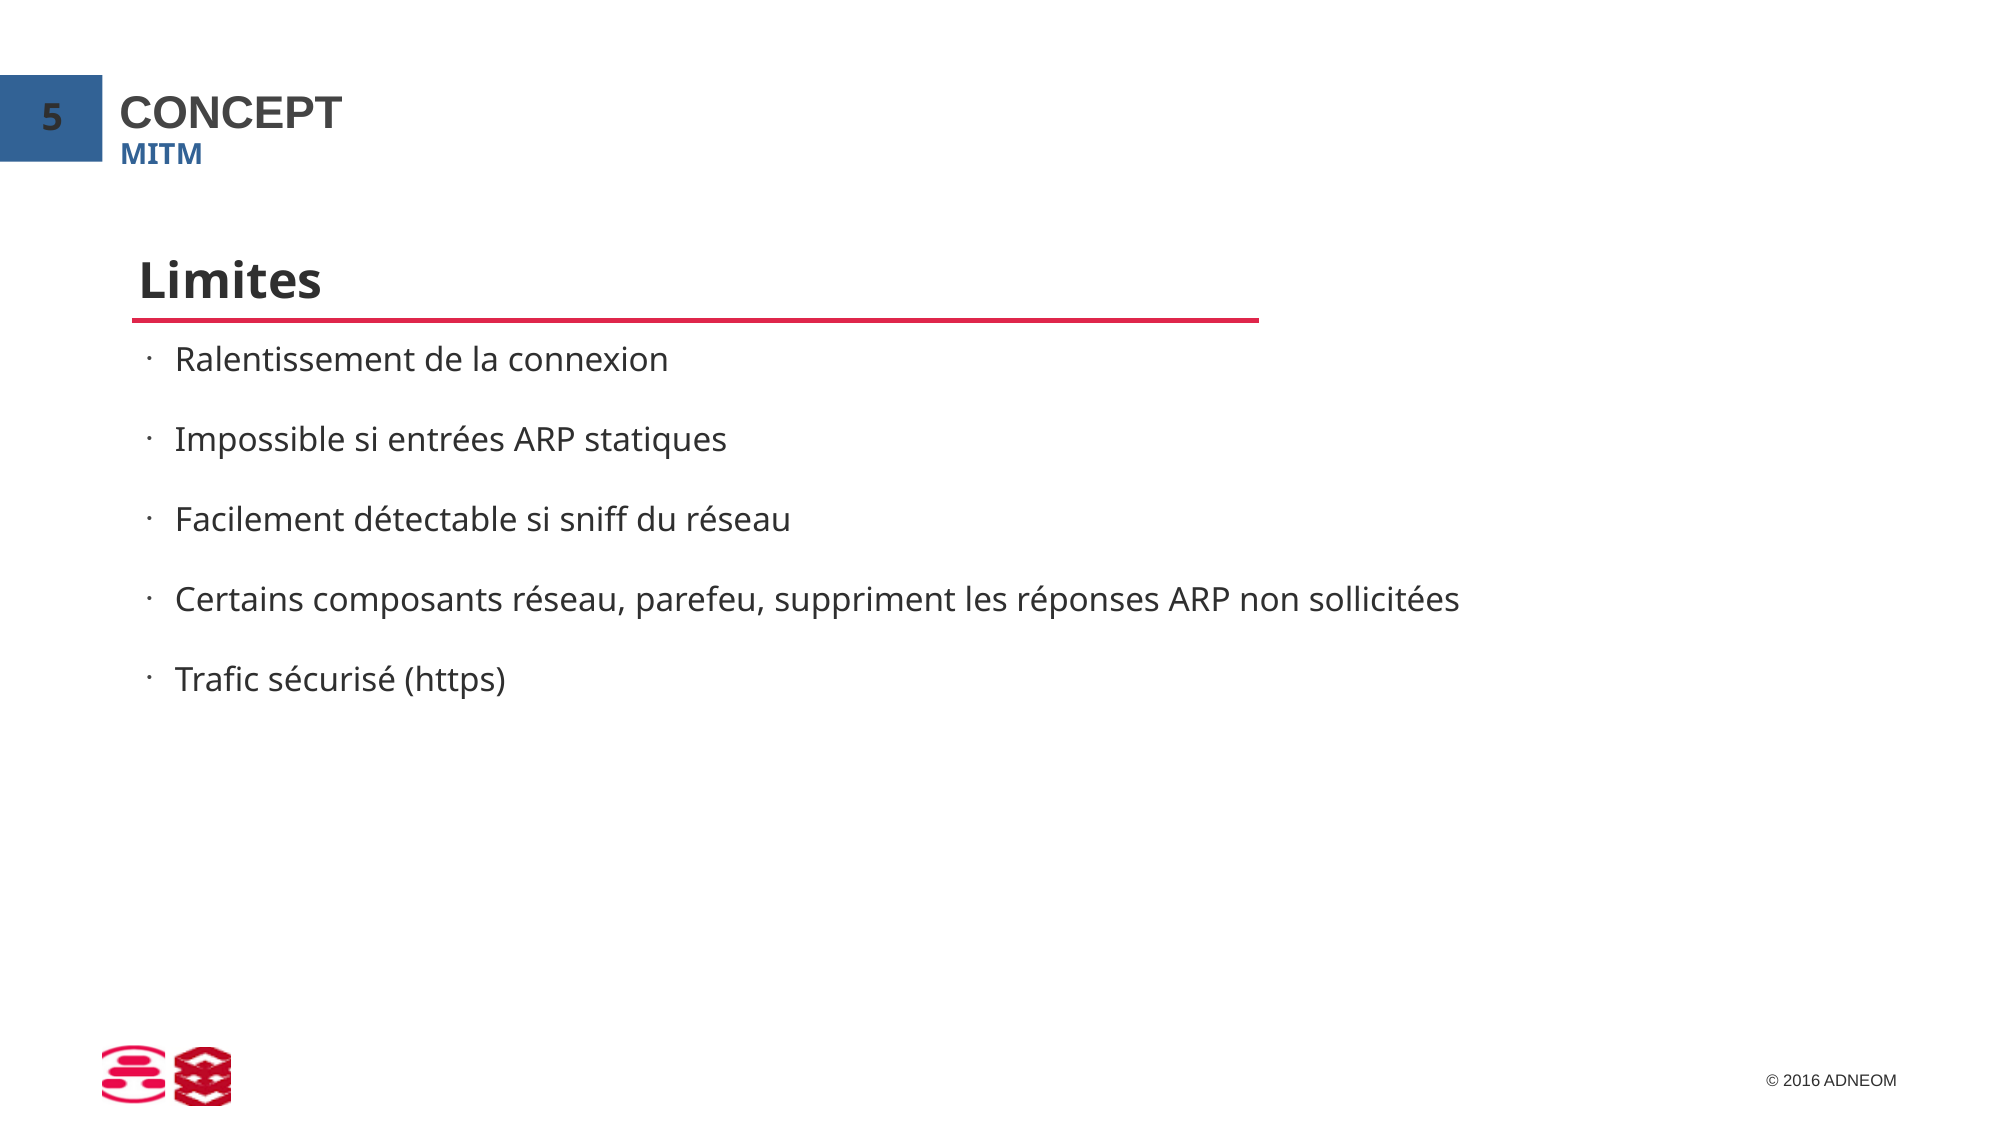

# CONCEPT
MITM
Limites
Ralentissement de la connexion
Impossible si entrées ARP statiques
Facilement détectable si sniff du réseau
Certains composants réseau, parefeu, suppriment les réponses ARP non sollicitées
Trafic sécurisé (https)